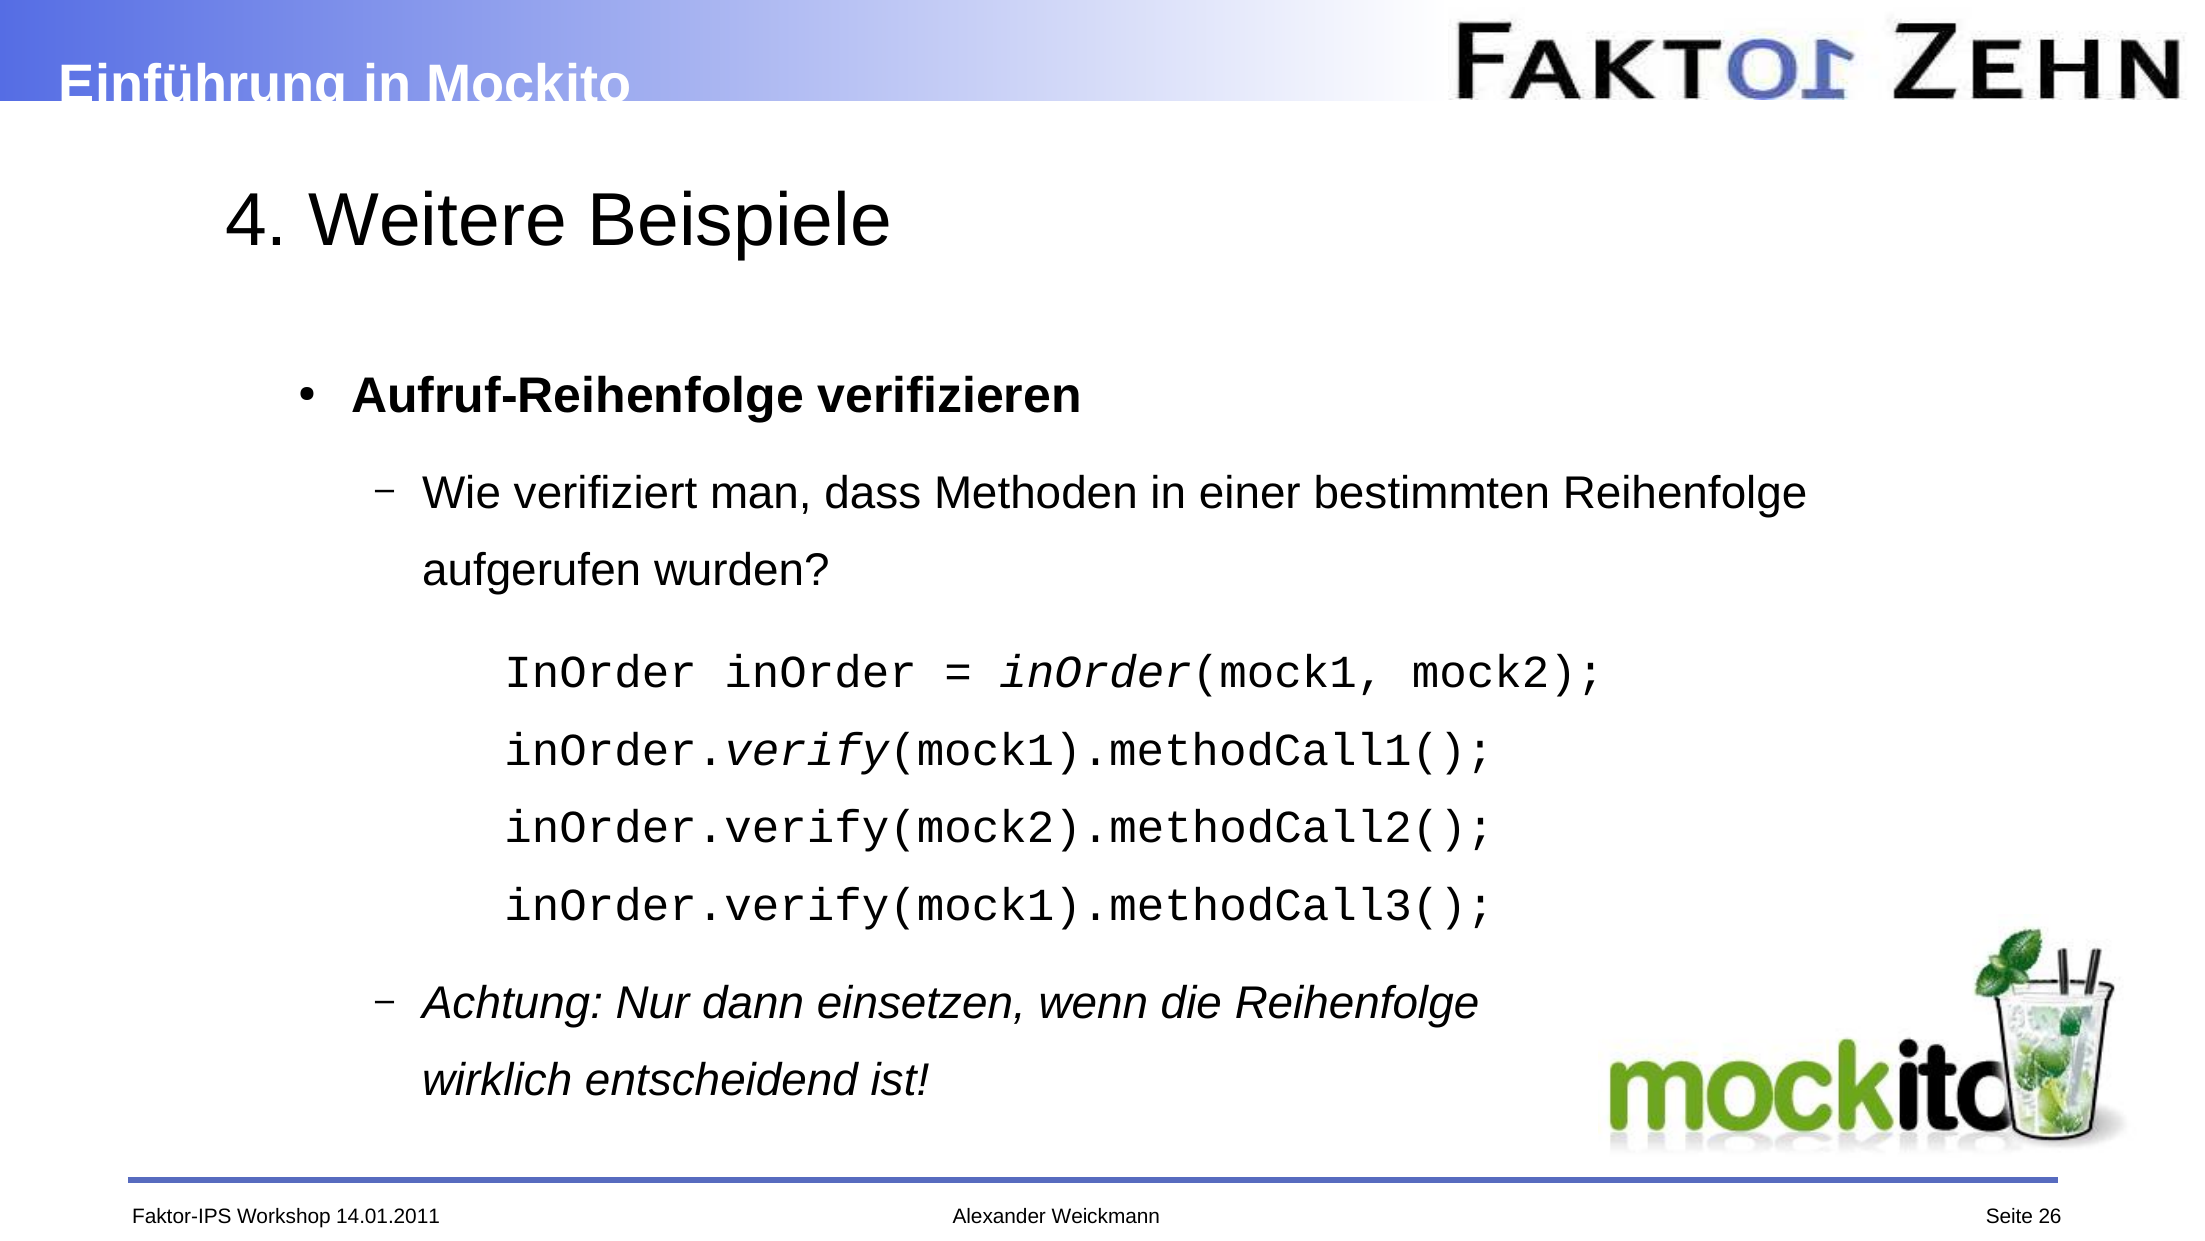

# 4. Weitere Beispiele
Aufruf-Reihenfolge verifizieren
Wie verifiziert man, dass Methoden in einer bestimmten Reihenfolge aufgerufen wurden?
 			InOrder inOrder = inOrder(mock1, mock2);
				inOrder.verify(mock1).methodCall1();
				inOrder.verify(mock2).methodCall2();
				inOrder.verify(mock1).methodCall3();
Achtung: Nur dann einsetzen, wenn die Reihenfolge
wirklich entscheidend ist!